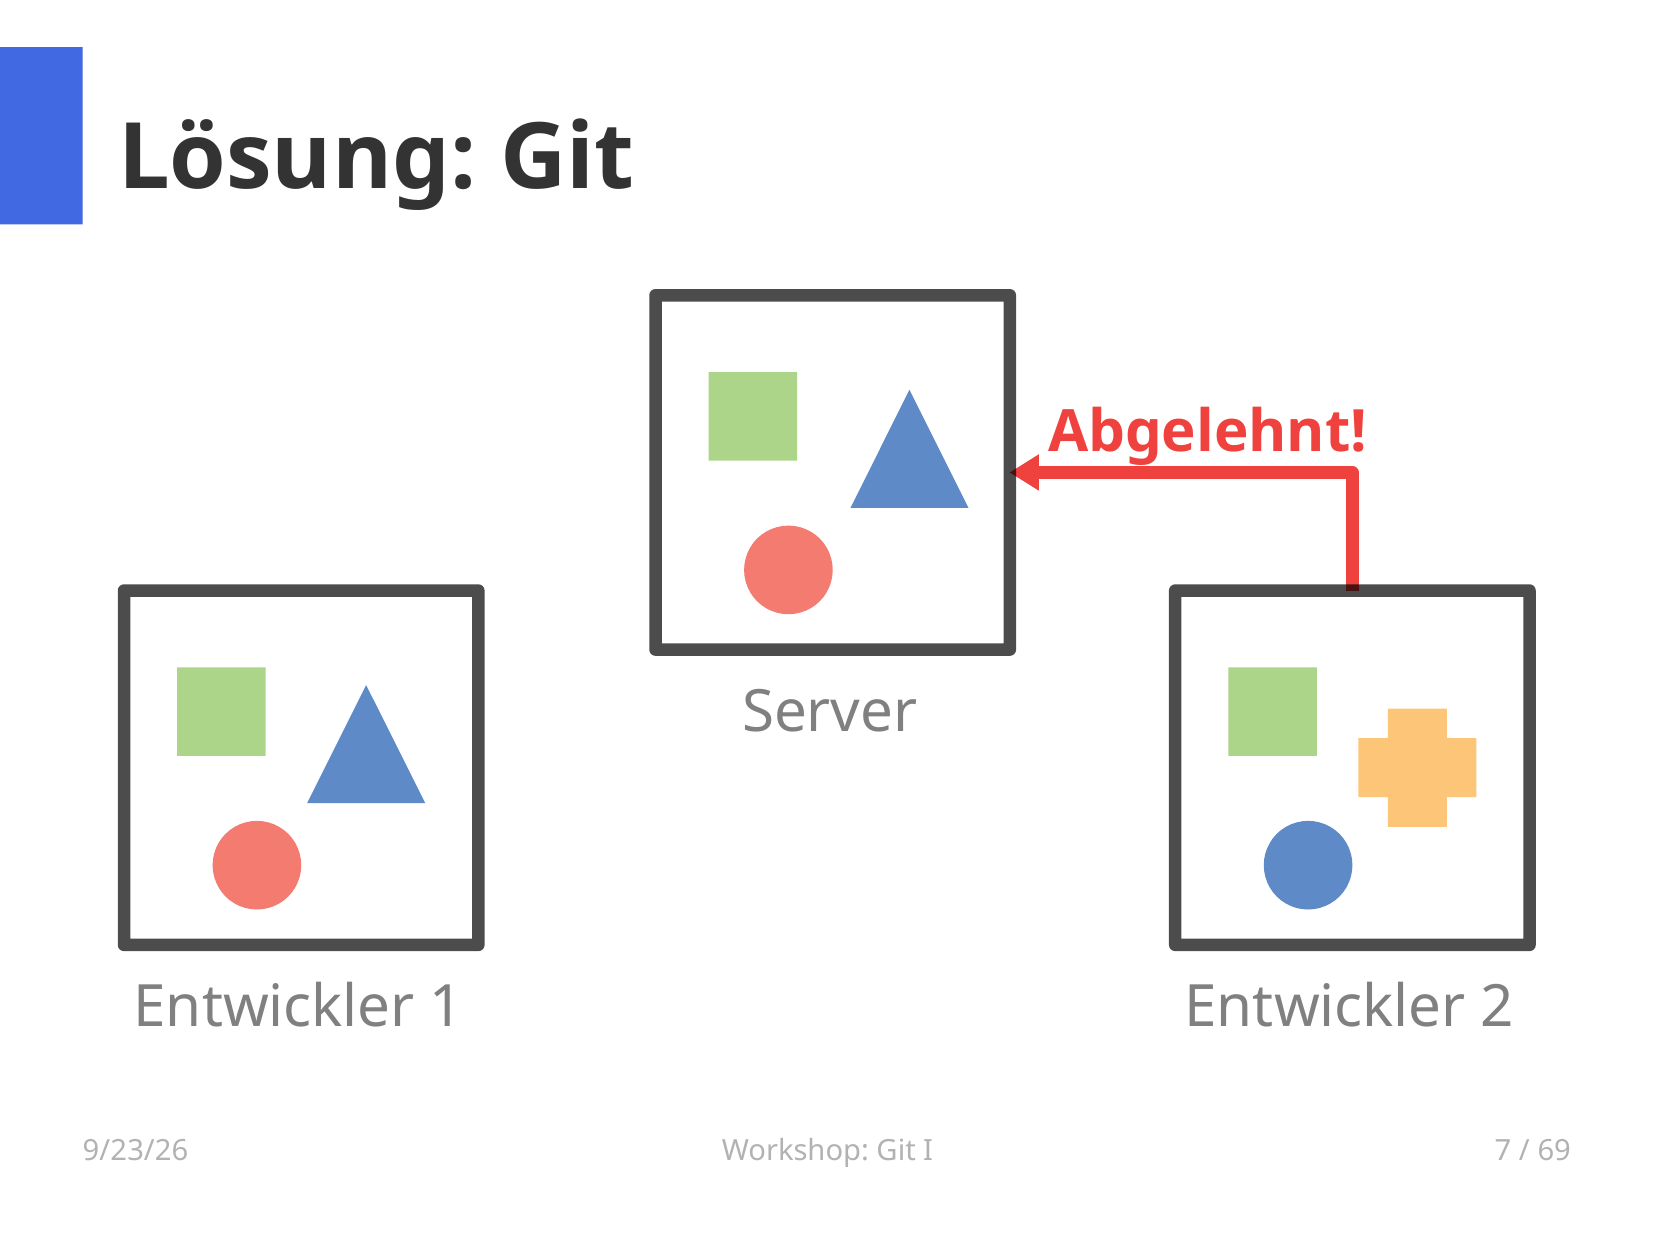

# Lösung: Git
Abgelehnt!
Server
Entwickler 1
Entwickler 2